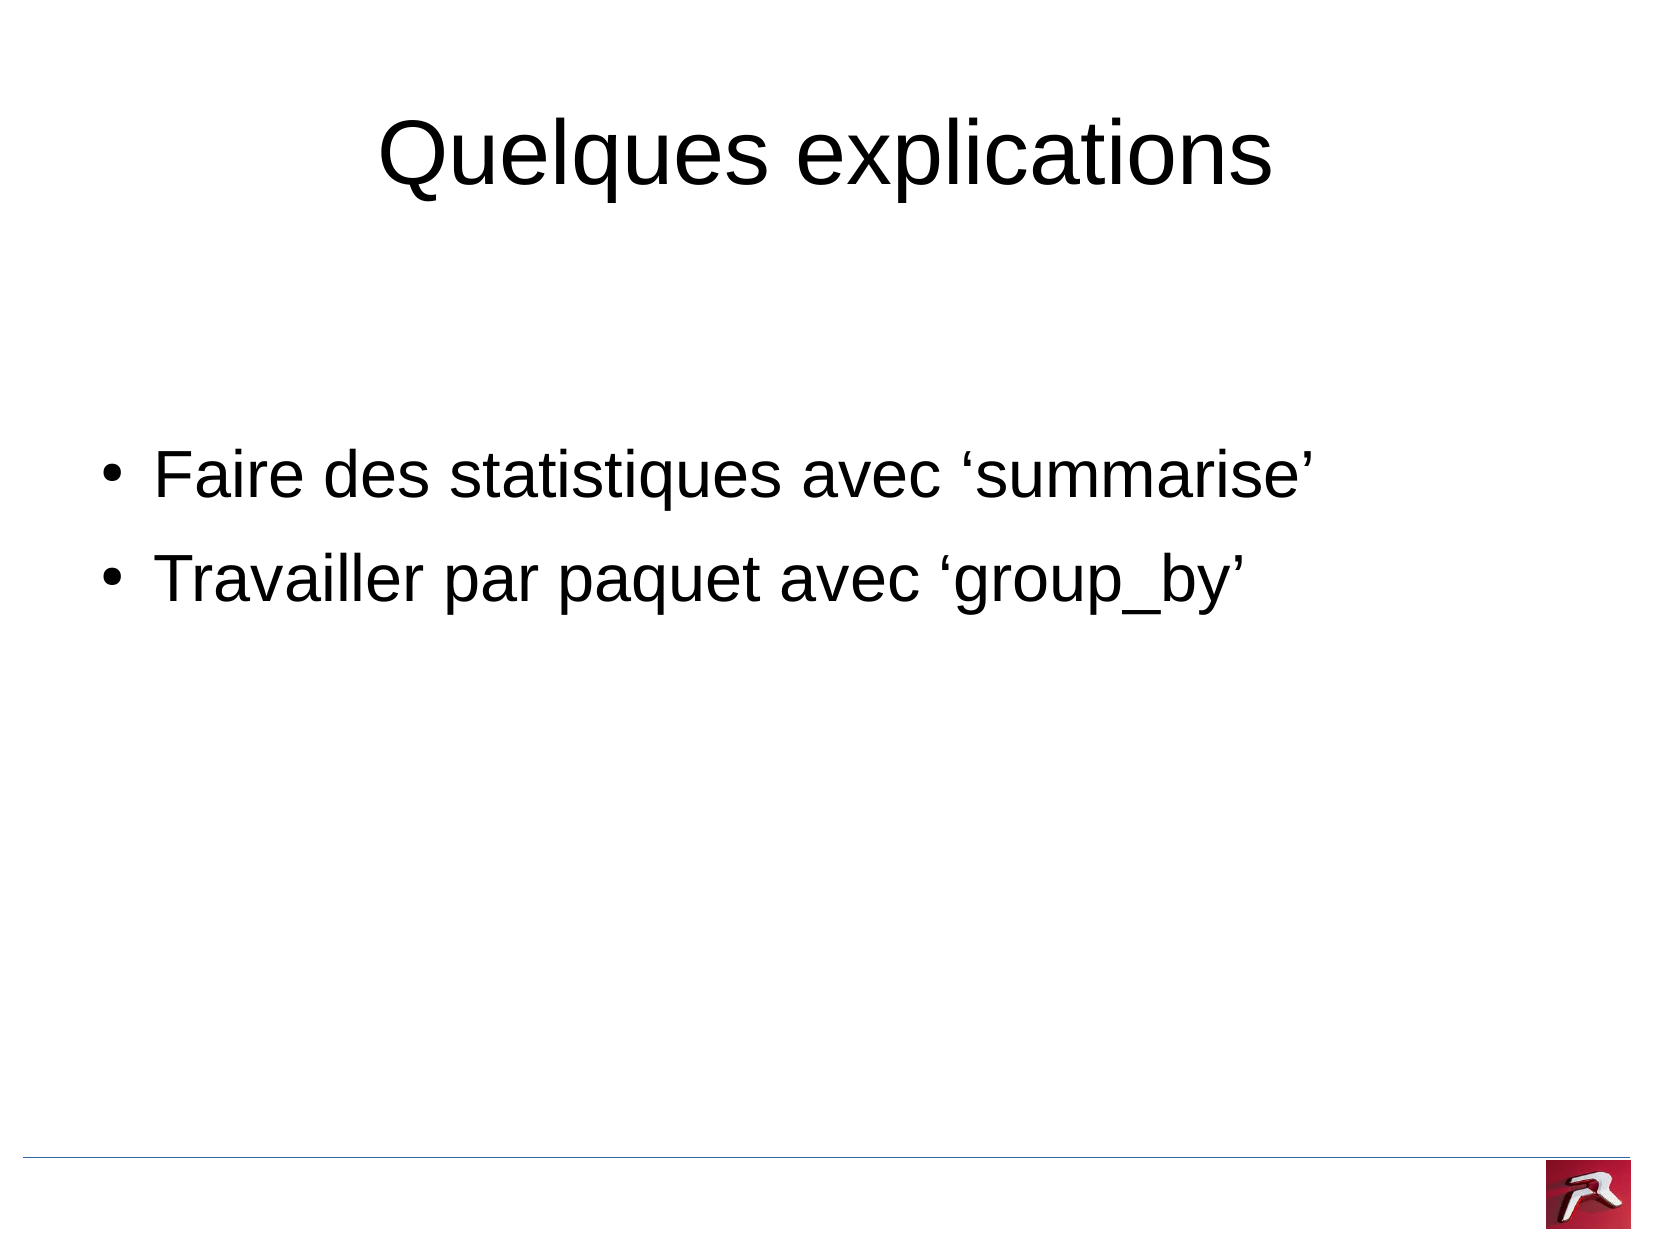

# Quelques explications
Faire des statistiques avec ‘summarise’
Travailler par paquet avec ‘group_by’